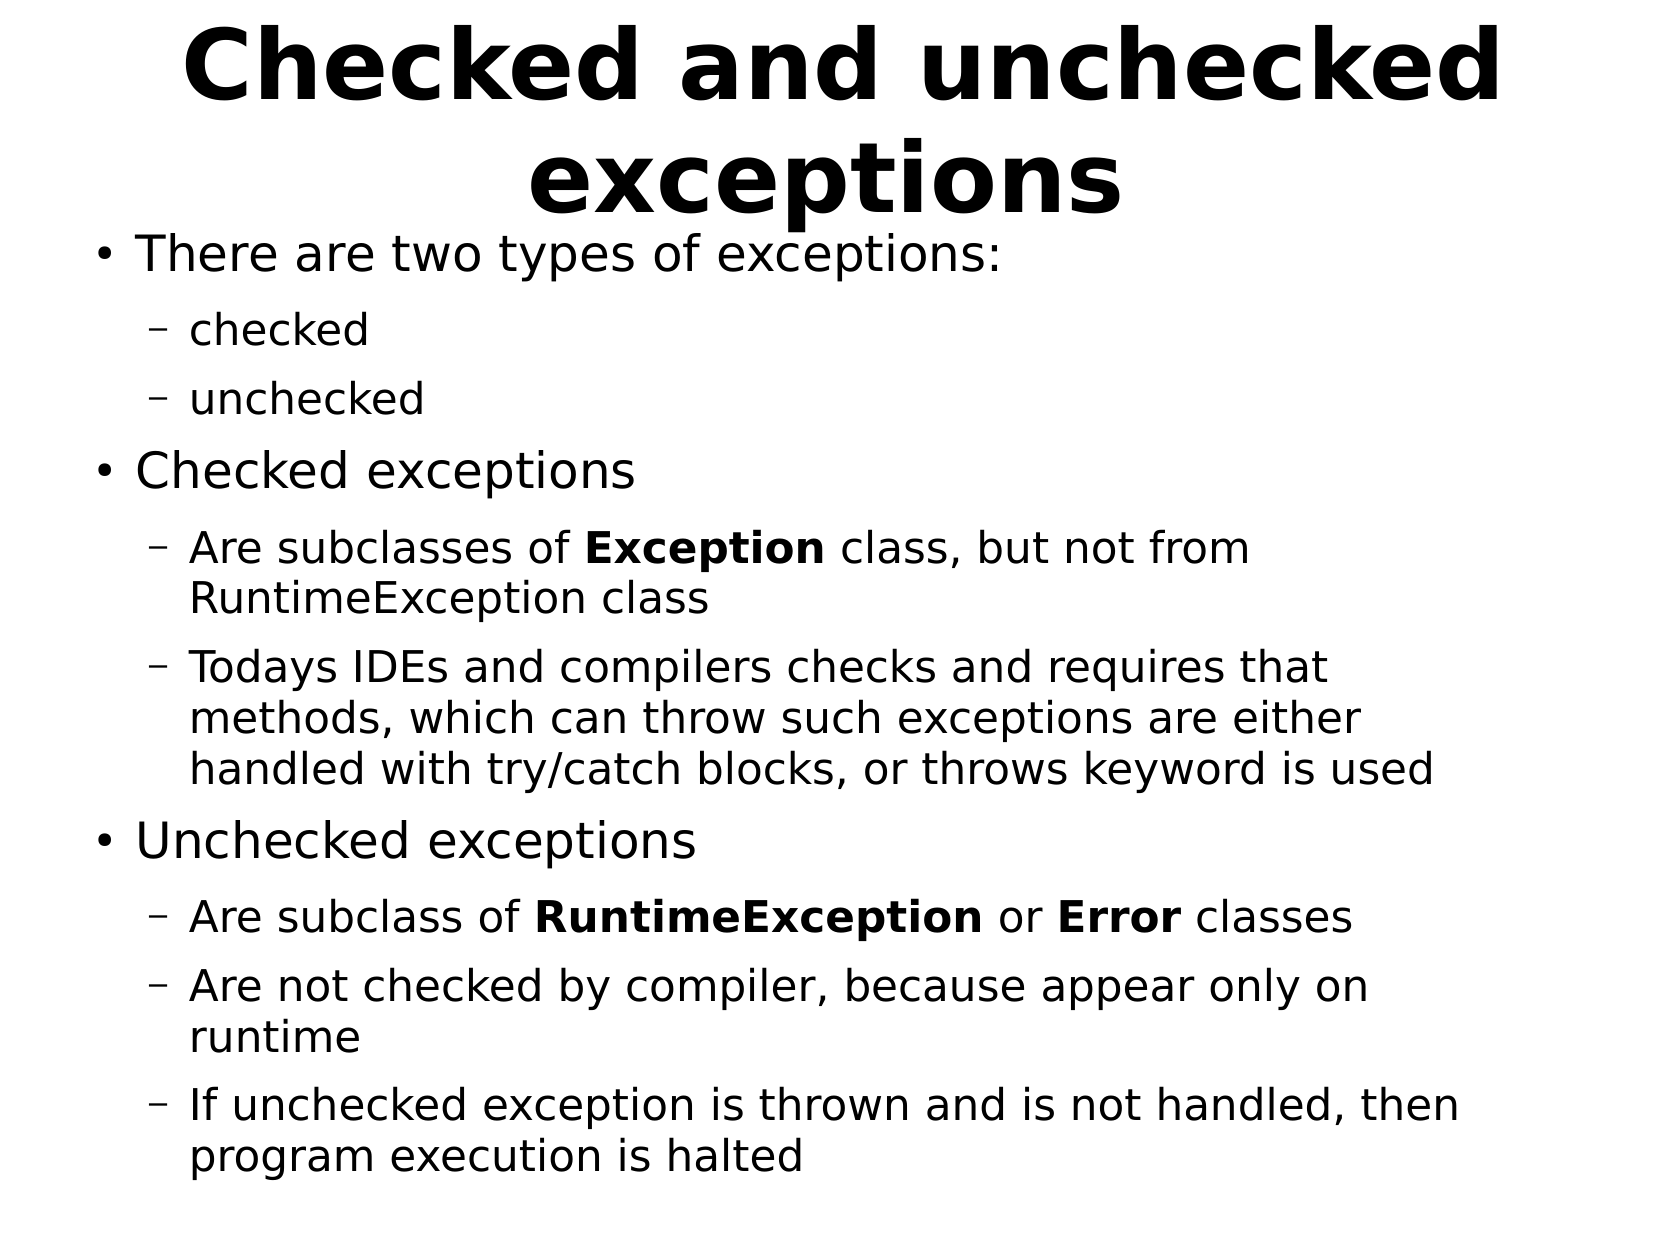

# Checked and unchecked exceptions
There are two types of exceptions:
checked
unchecked
Checked exceptions
Are subclasses of Exception class, but not from RuntimeException class
Todays IDEs and compilers checks and requires that methods, which can throw such exceptions are either handled with try/catch blocks, or throws keyword is used
Unchecked exceptions
Are subclass of RuntimeException or Error classes
Are not checked by compiler, because appear only on runtime
If unchecked exception is thrown and is not handled, then program execution is halted